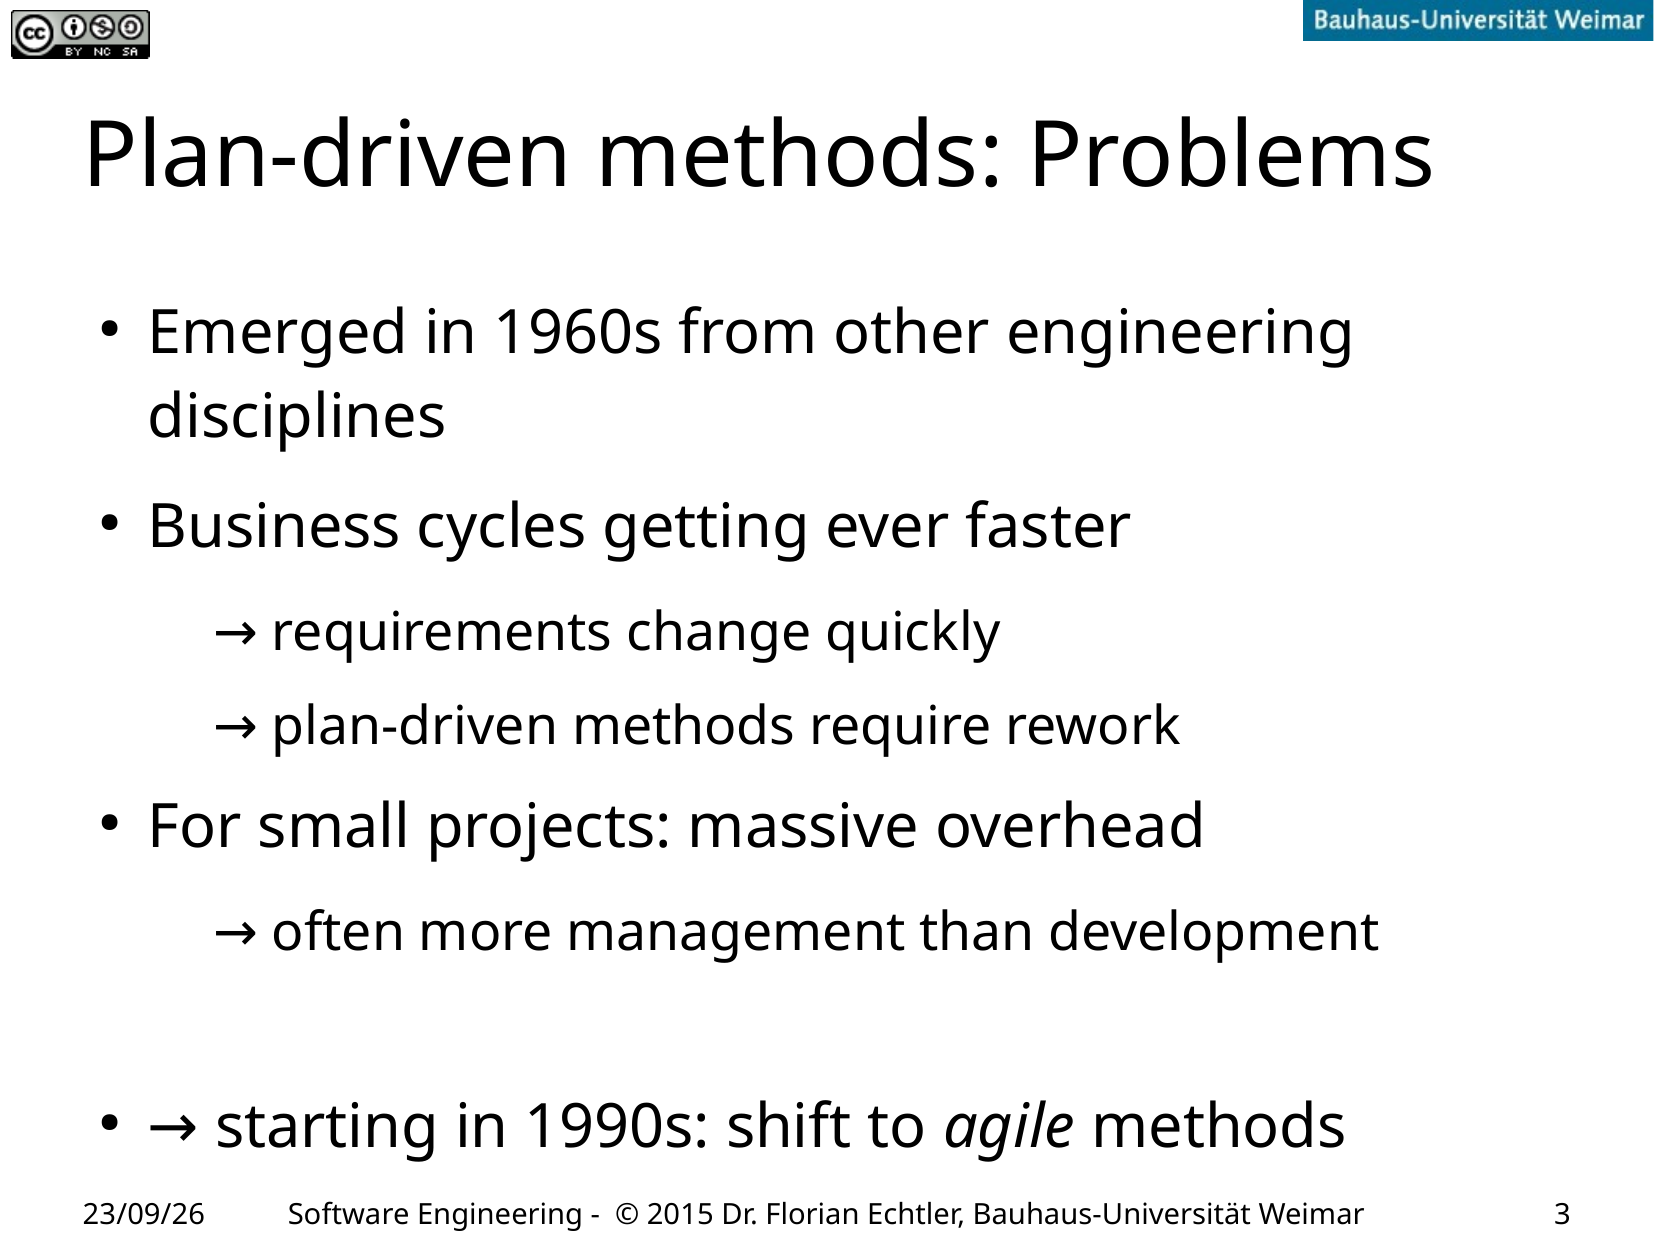

# Plan-driven methods: Problems
Emerged in 1960s from other engineering disciplines
Business cycles getting ever faster
→ requirements change quickly
→ plan-driven methods require rework
For small projects: massive overhead
→ often more management than development
→ starting in 1990s: shift to agile methods
Software Engineering - © 2015 Dr. Florian Echtler, Bauhaus-Universität Weimar
3